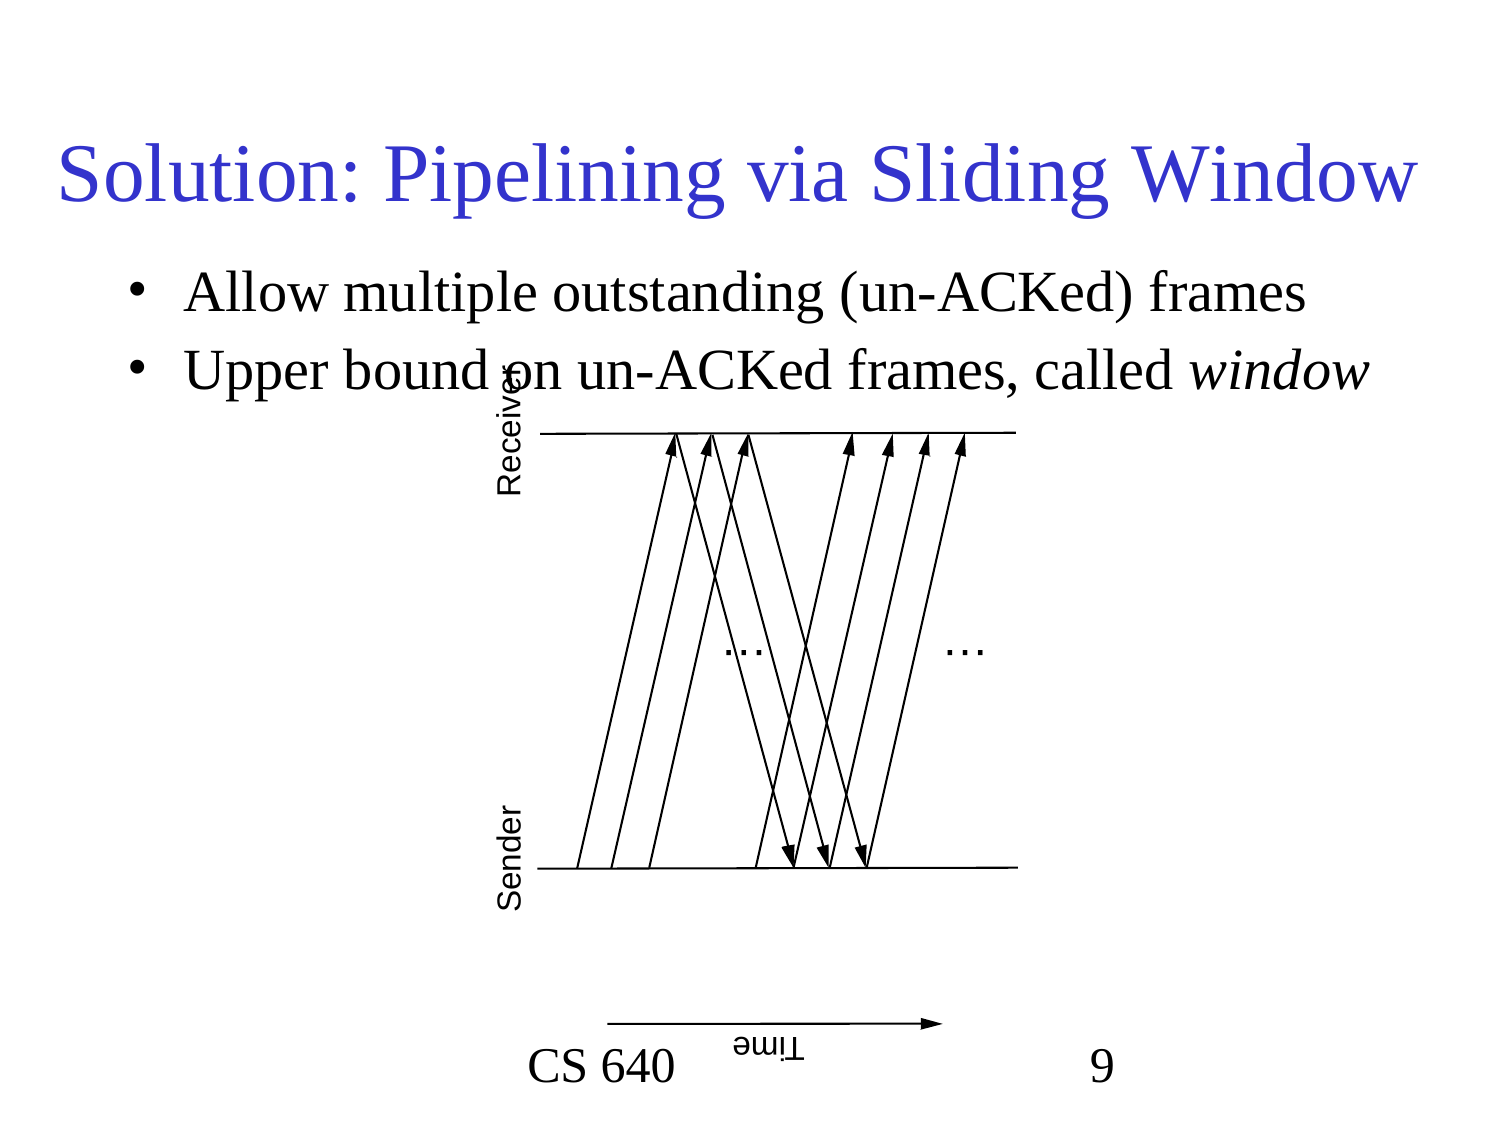

# Solution: Pipelining via Sliding Window
Allow multiple outstanding (un-ACKed) frames
Upper bound on un-ACKed frames, called window
Receiver
…
…
Sender
ime
T
Fall 2001
CS 640
9